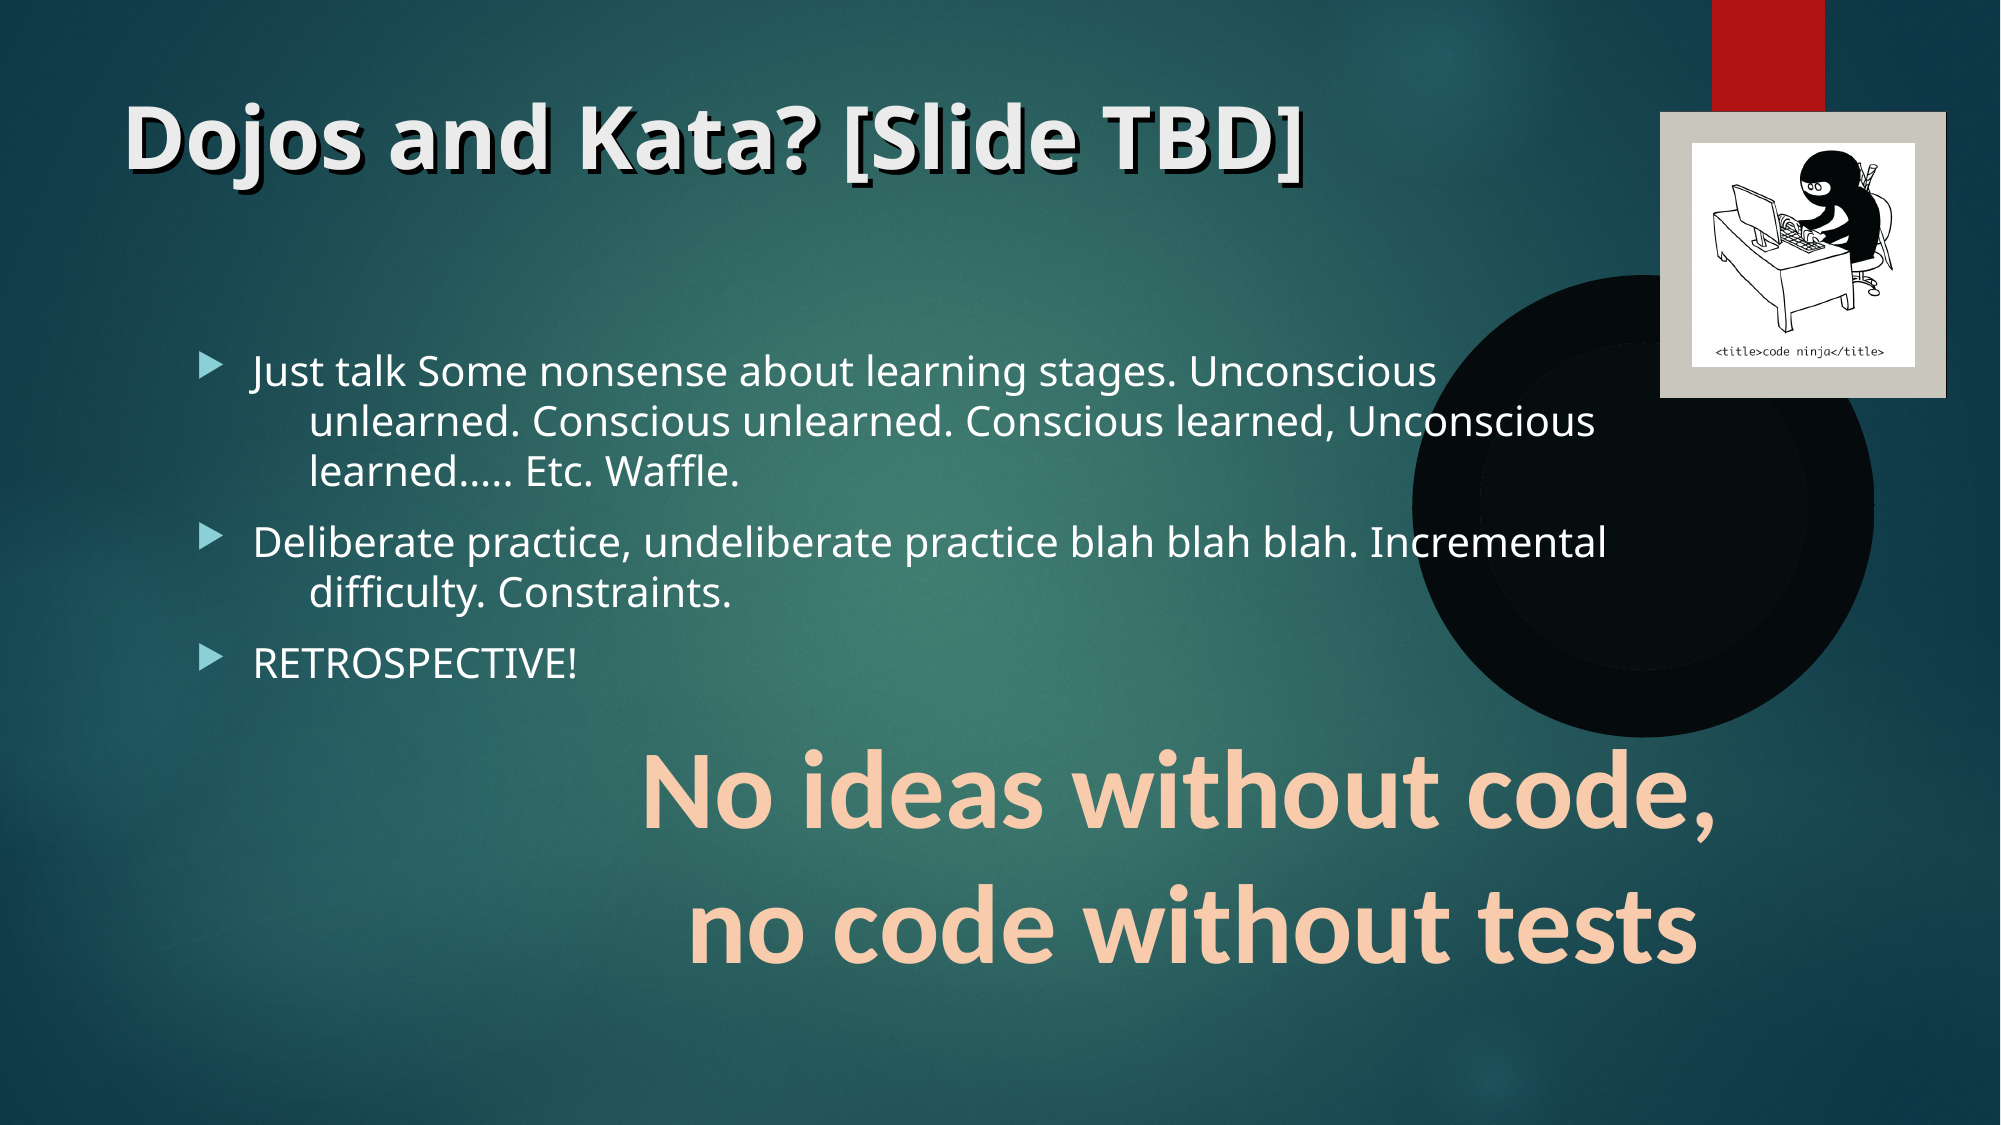

# Dojos and Kata? [Slide TBD]
Just talk Some nonsense about learning stages. Unconscious unlearned. Conscious unlearned. Conscious learned, Unconscious learned….. Etc. Waffle.
Deliberate practice, undeliberate practice blah blah blah. Incremental difficulty. Constraints.
RETROSPECTIVE!
No ideas without code,
no code without tests